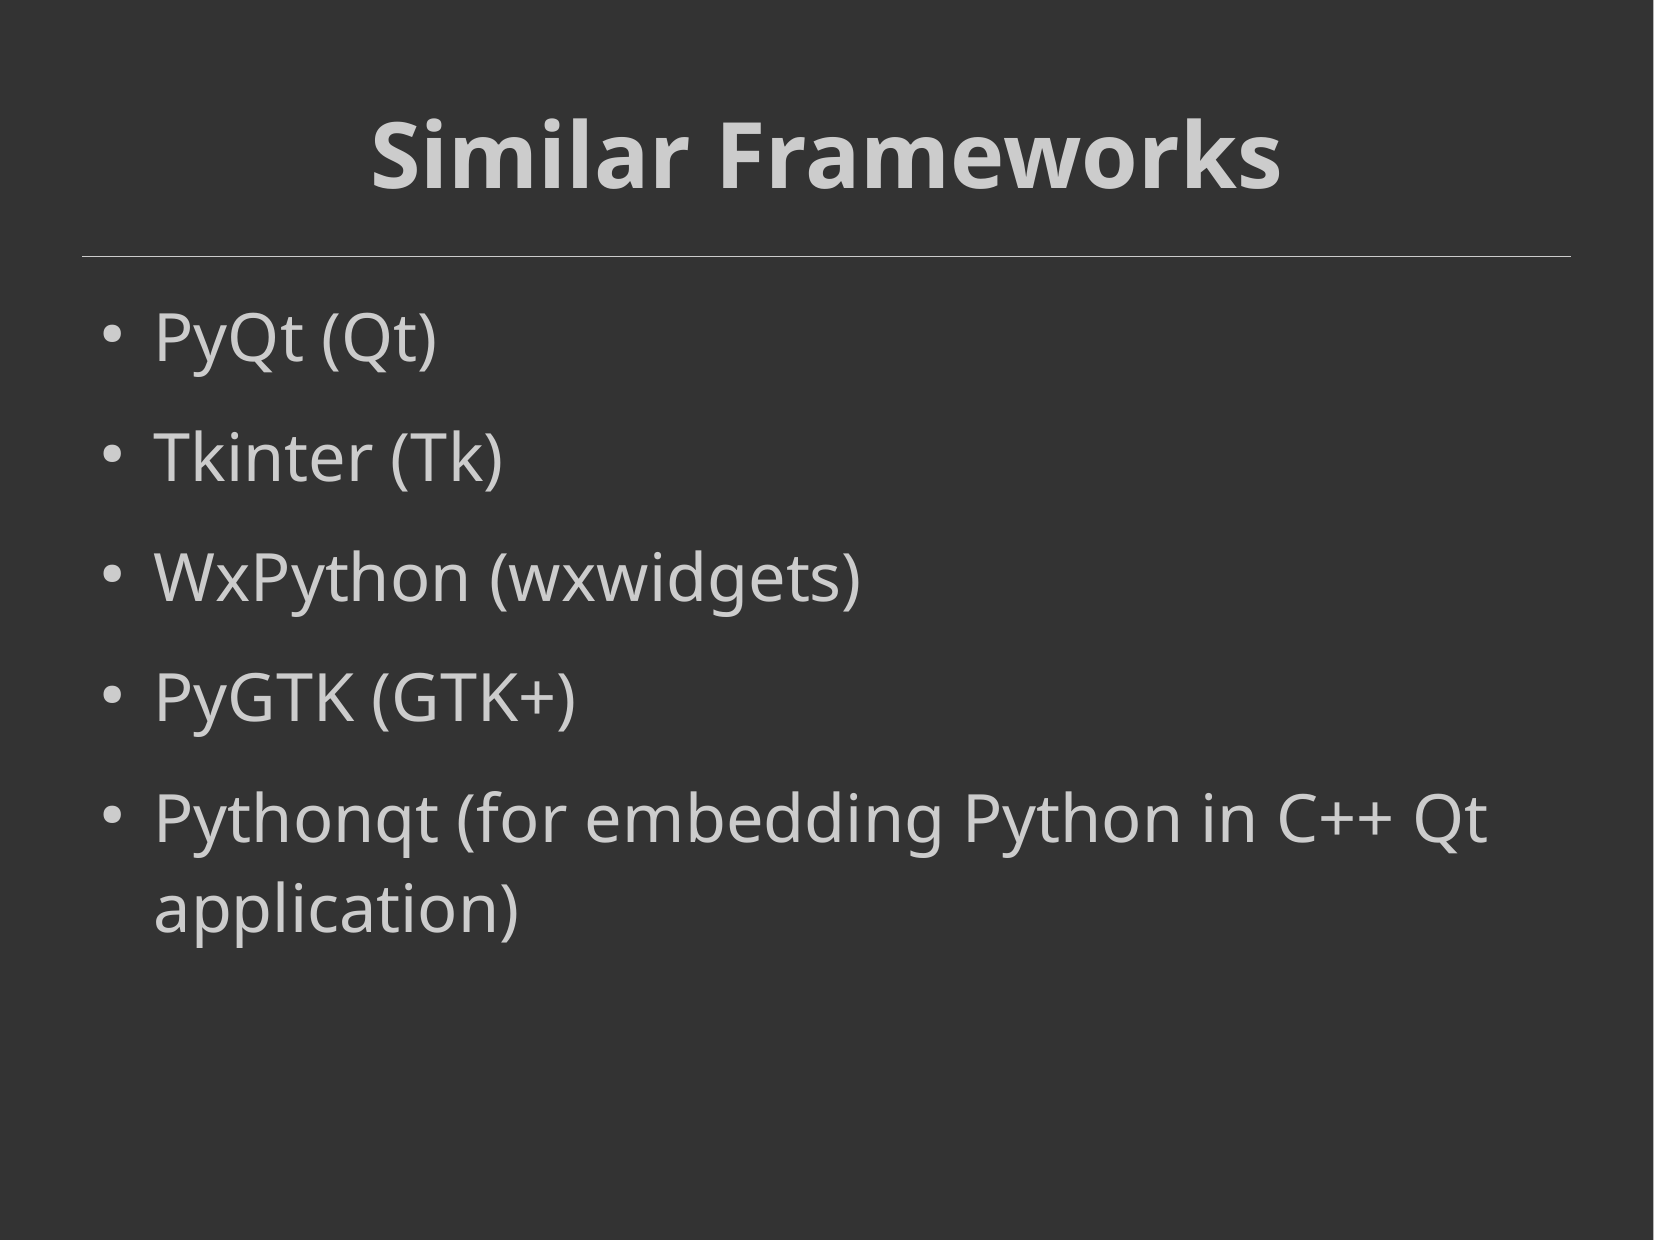

# Similar Frameworks
PyQt (Qt)
Tkinter (Tk)
WxPython (wxwidgets)
PyGTK (GTK+)
Pythonqt (for embedding Python in C++ Qt application)